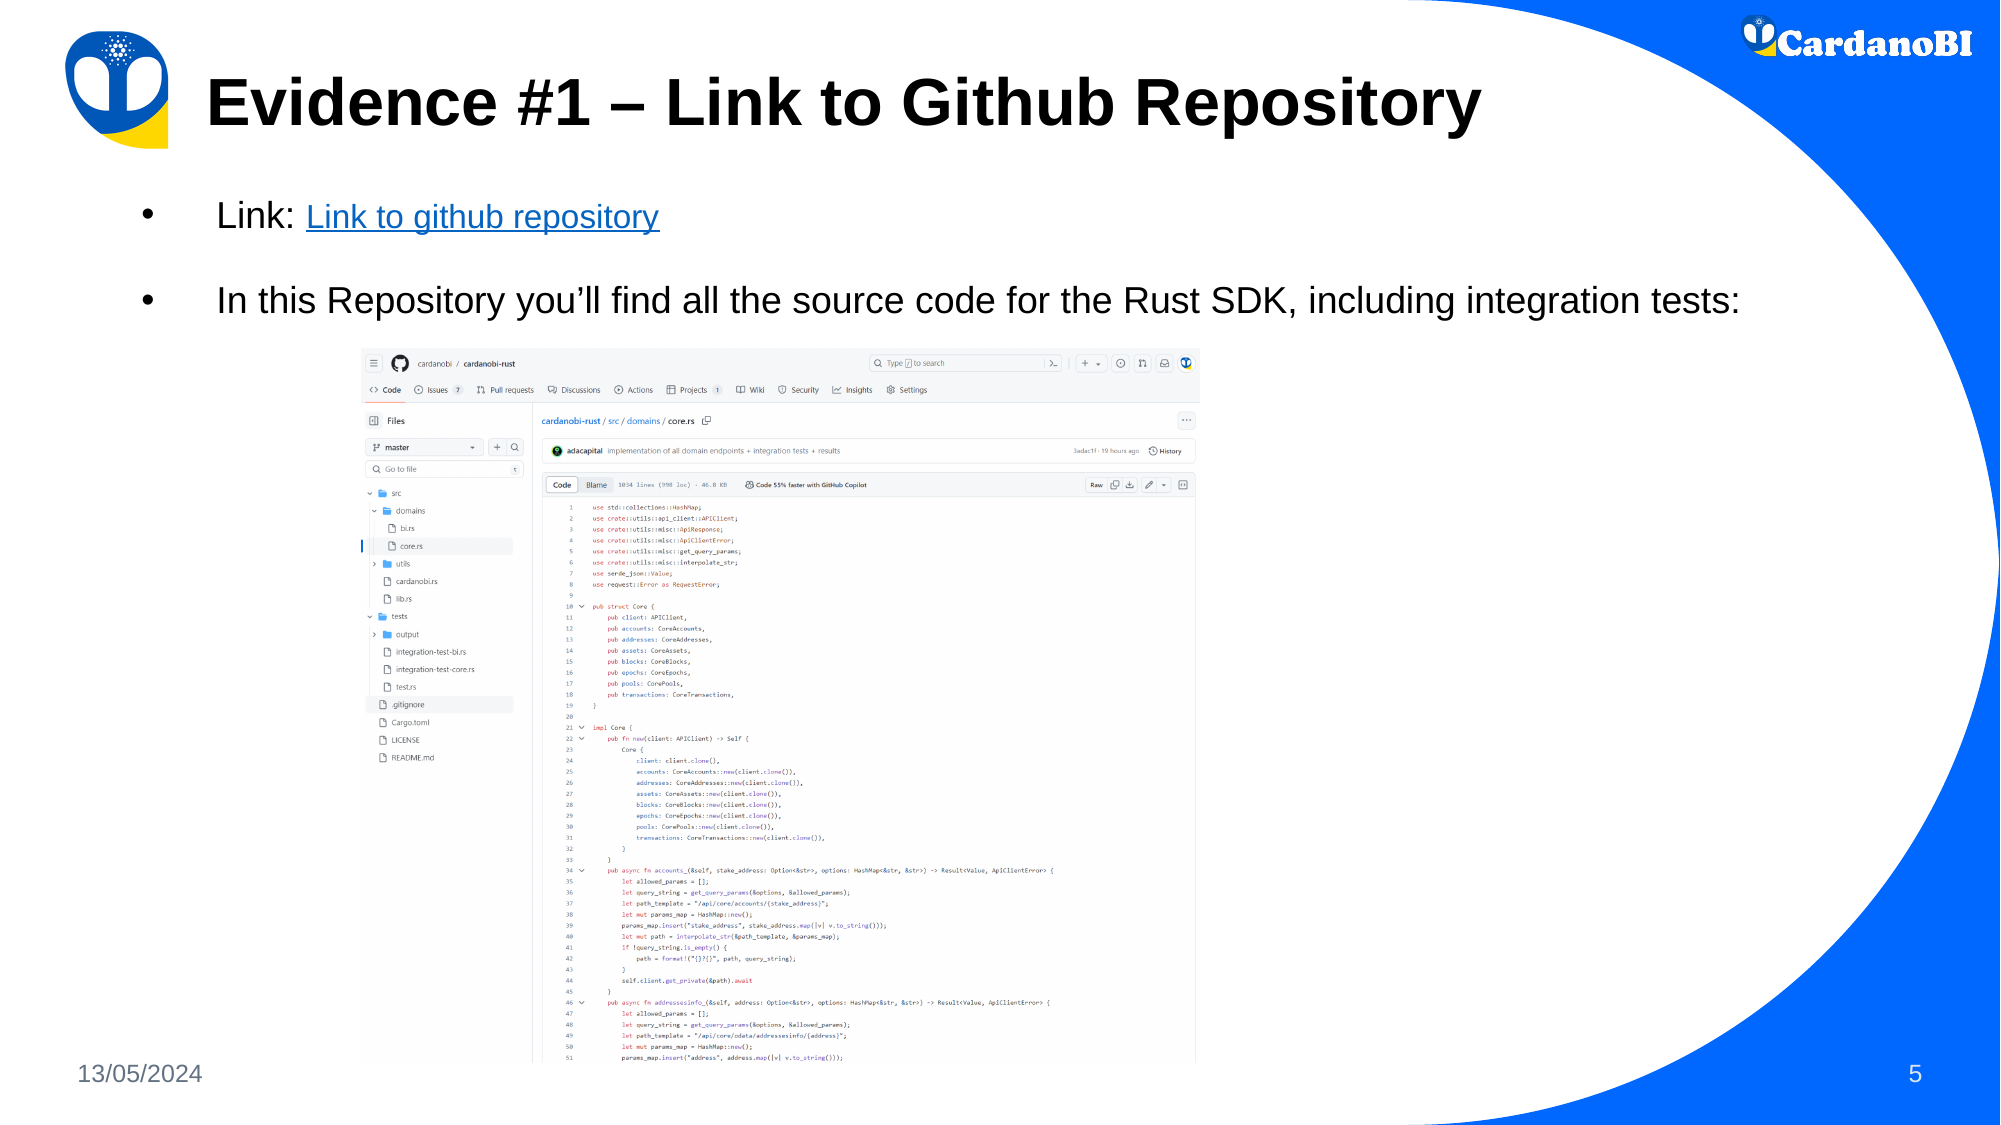

# Evidence #1 – Link to Github Repository
Link: Link to github repository
In this Repository you’ll find all the source code for the Rust SDK, including integration tests:
13/05/2024